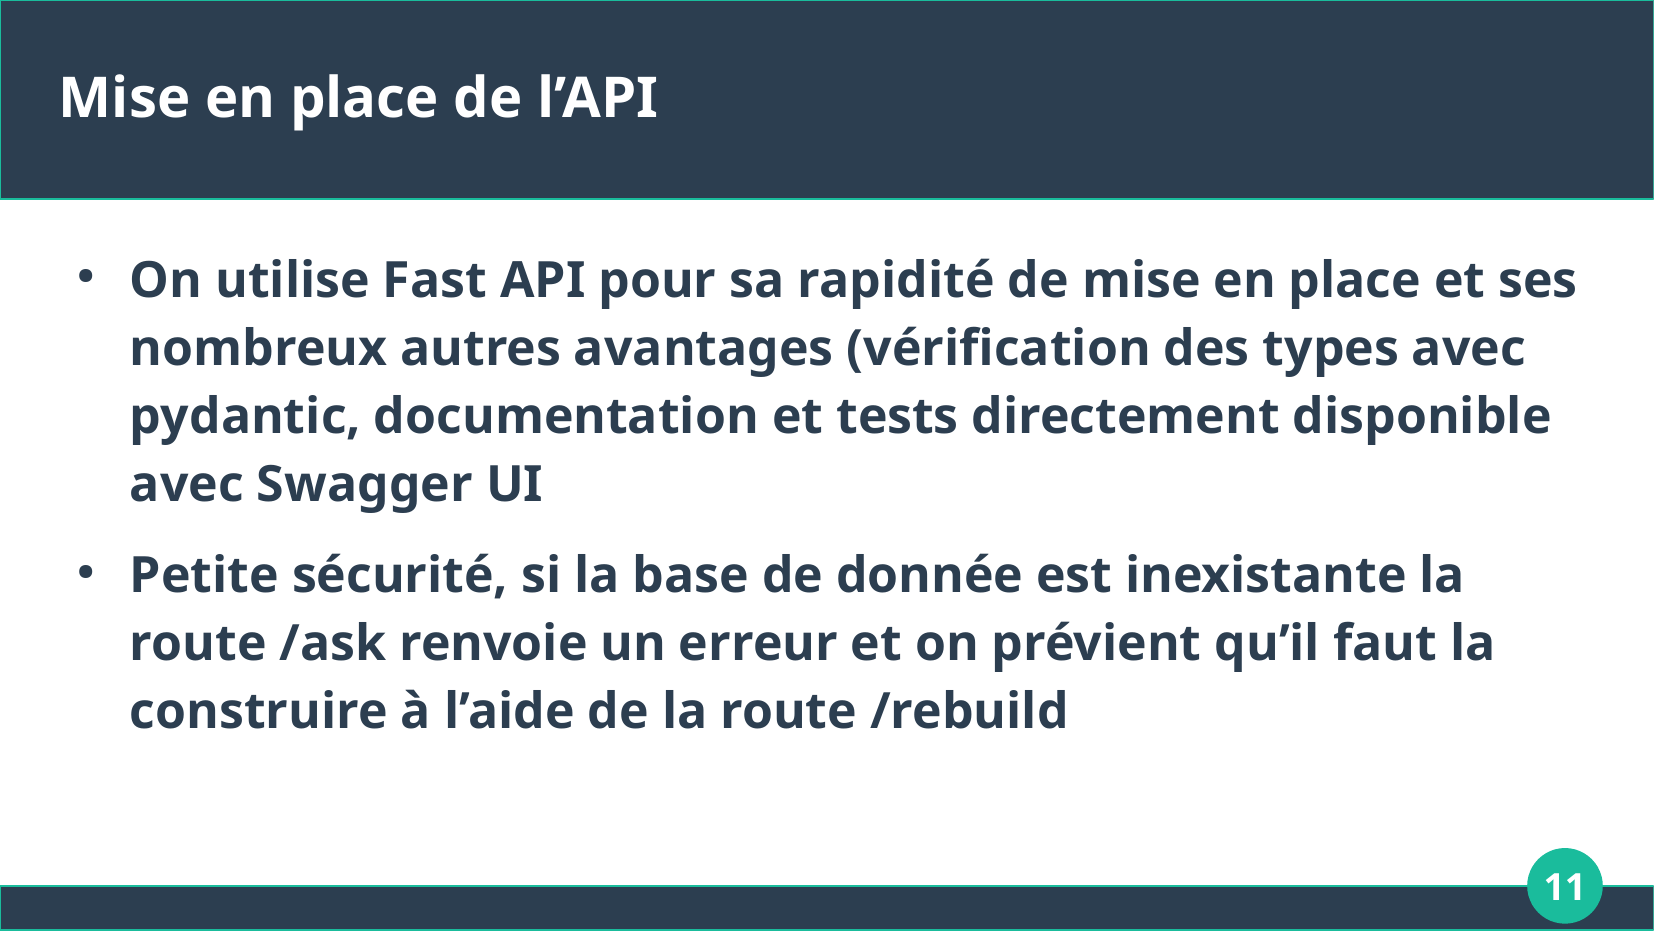

# Mise en place de l’API
On utilise Fast API pour sa rapidité de mise en place et ses nombreux autres avantages (vérification des types avec pydantic, documentation et tests directement disponible avec Swagger UI
Petite sécurité, si la base de donnée est inexistante la route /ask renvoie un erreur et on prévient qu’il faut la construire à l’aide de la route /rebuild
11